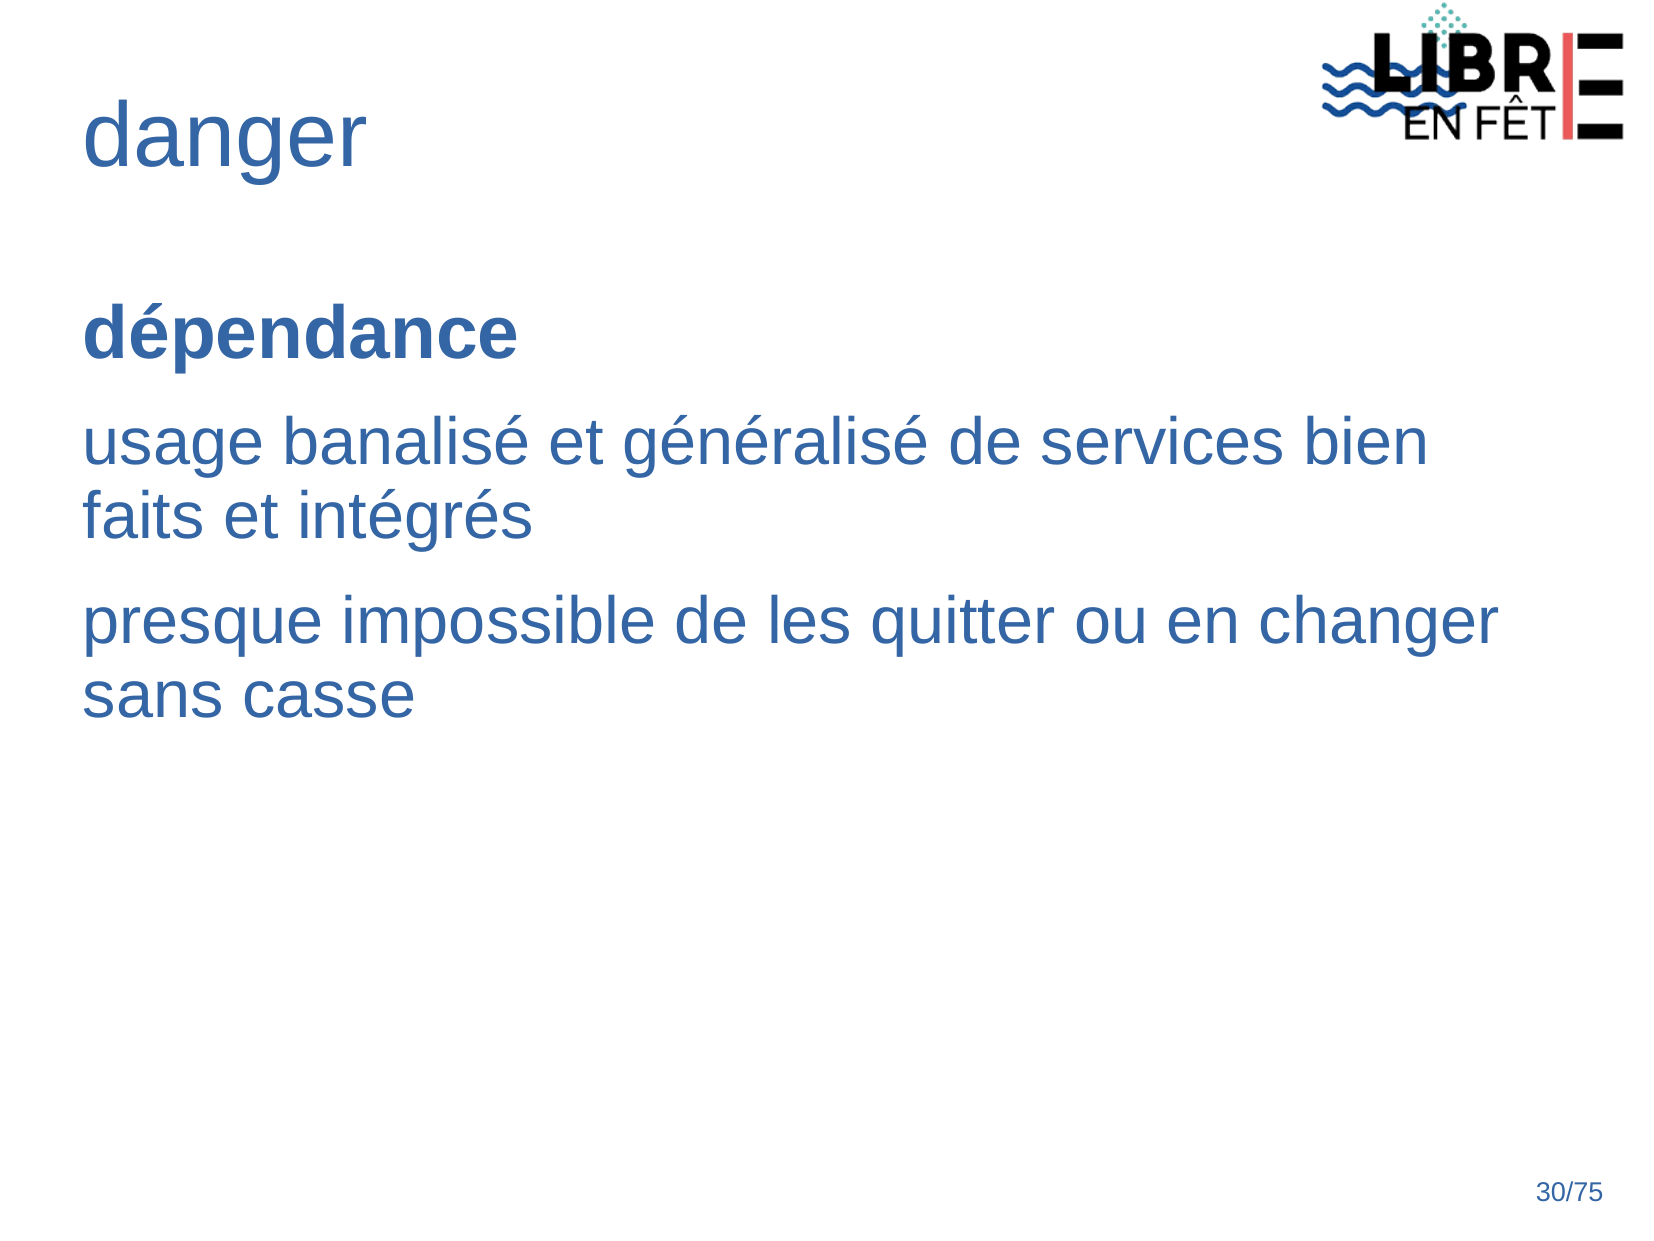

# danger
dépendance
usage banalisé et généralisé de services bien faits et intégrés
presque impossible de les quitter ou en changer sans casse